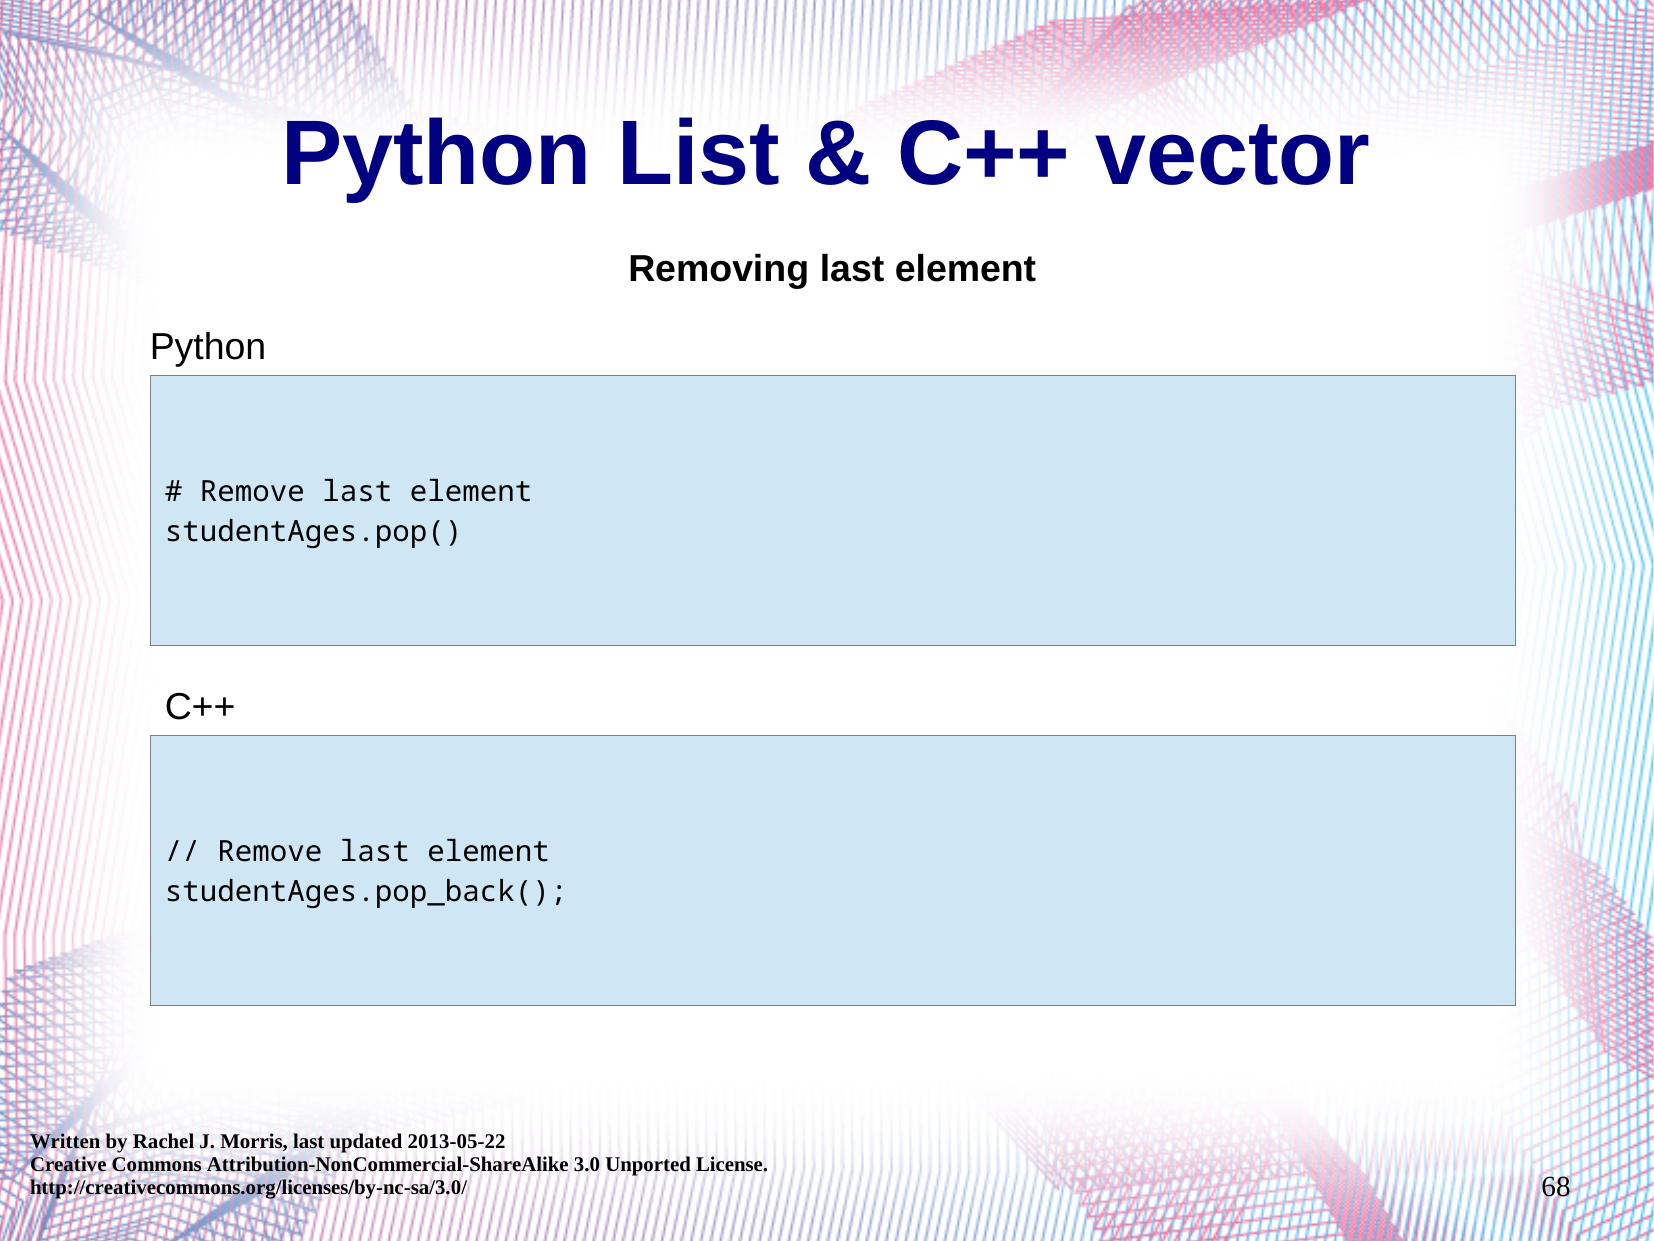

# Python List & C++ vector
Removing last element
Python
# Remove last element
studentAges.pop()
C++
// Remove last element
studentAges.pop_back();
68